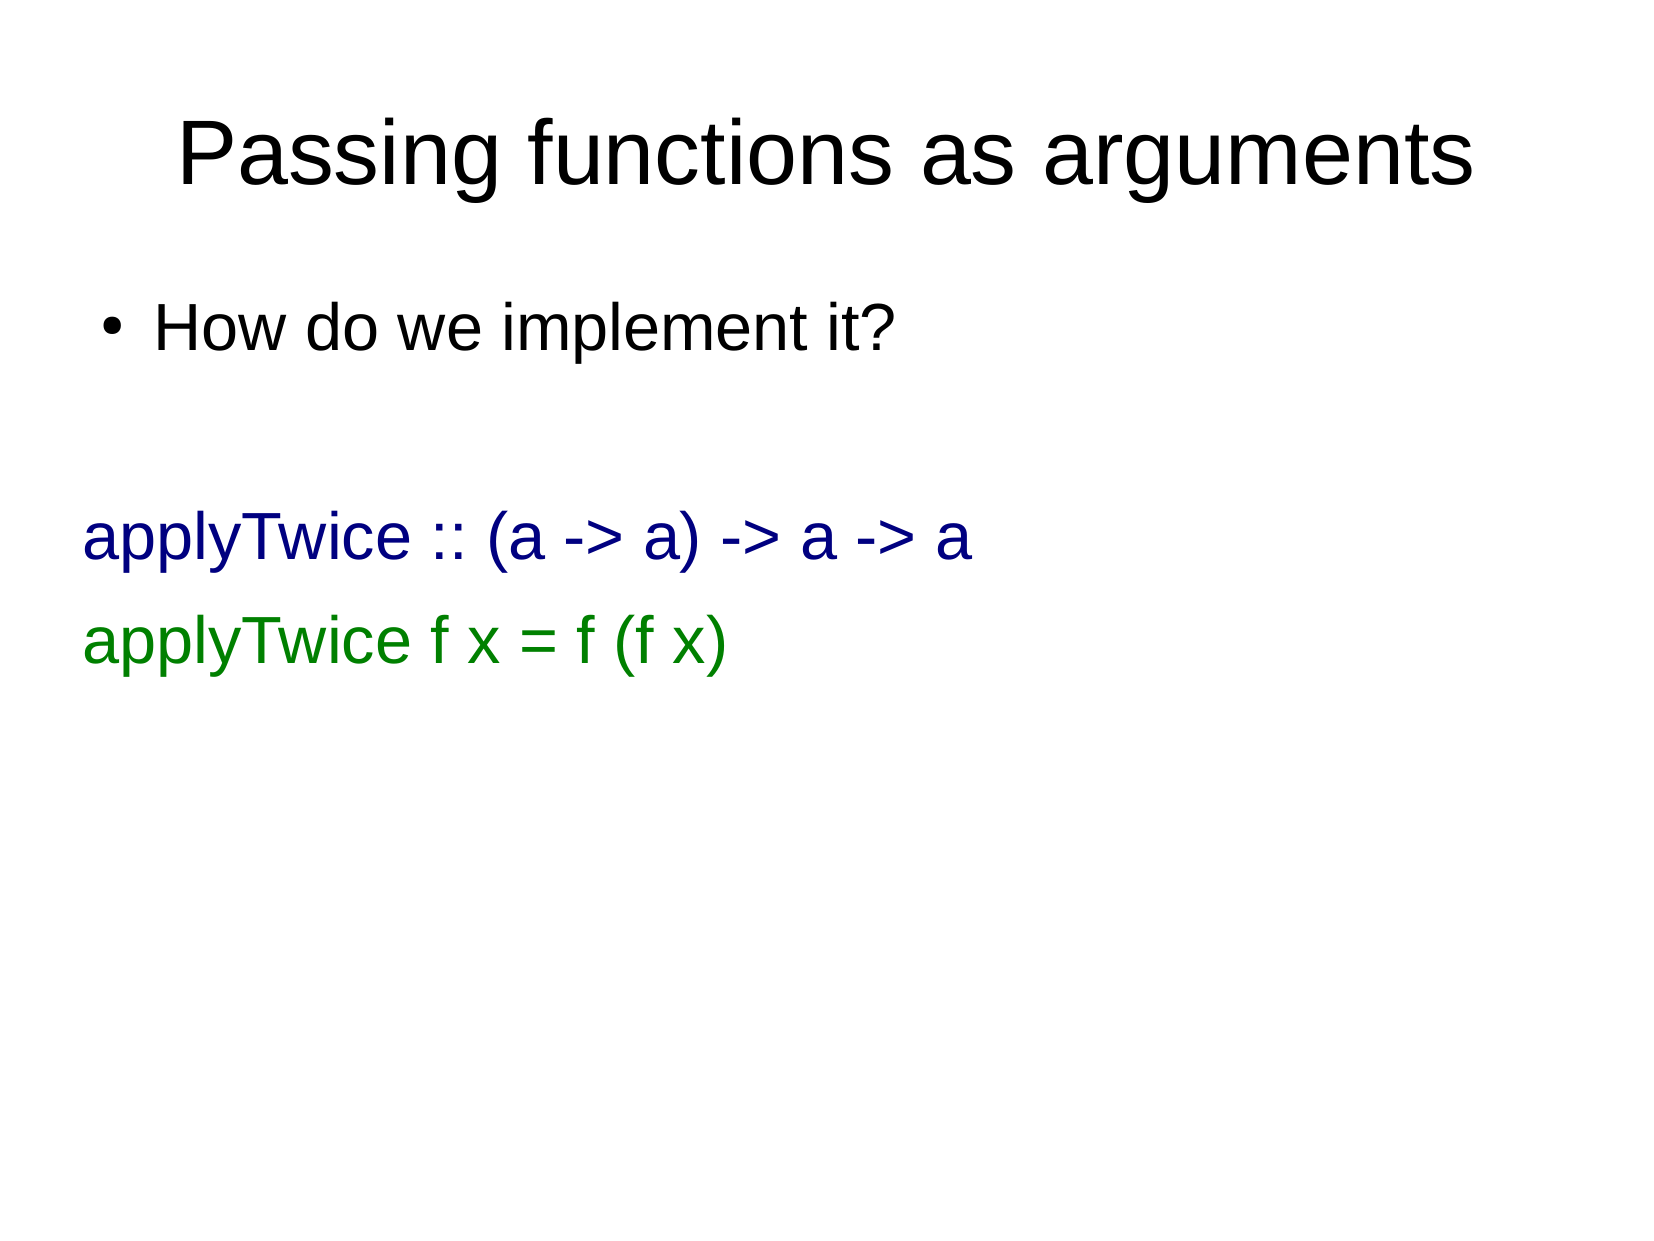

# Passing functions as arguments
How do we implement it?
applyTwice :: (a -> a) -> a -> a
applyTwice f x = f (f x)